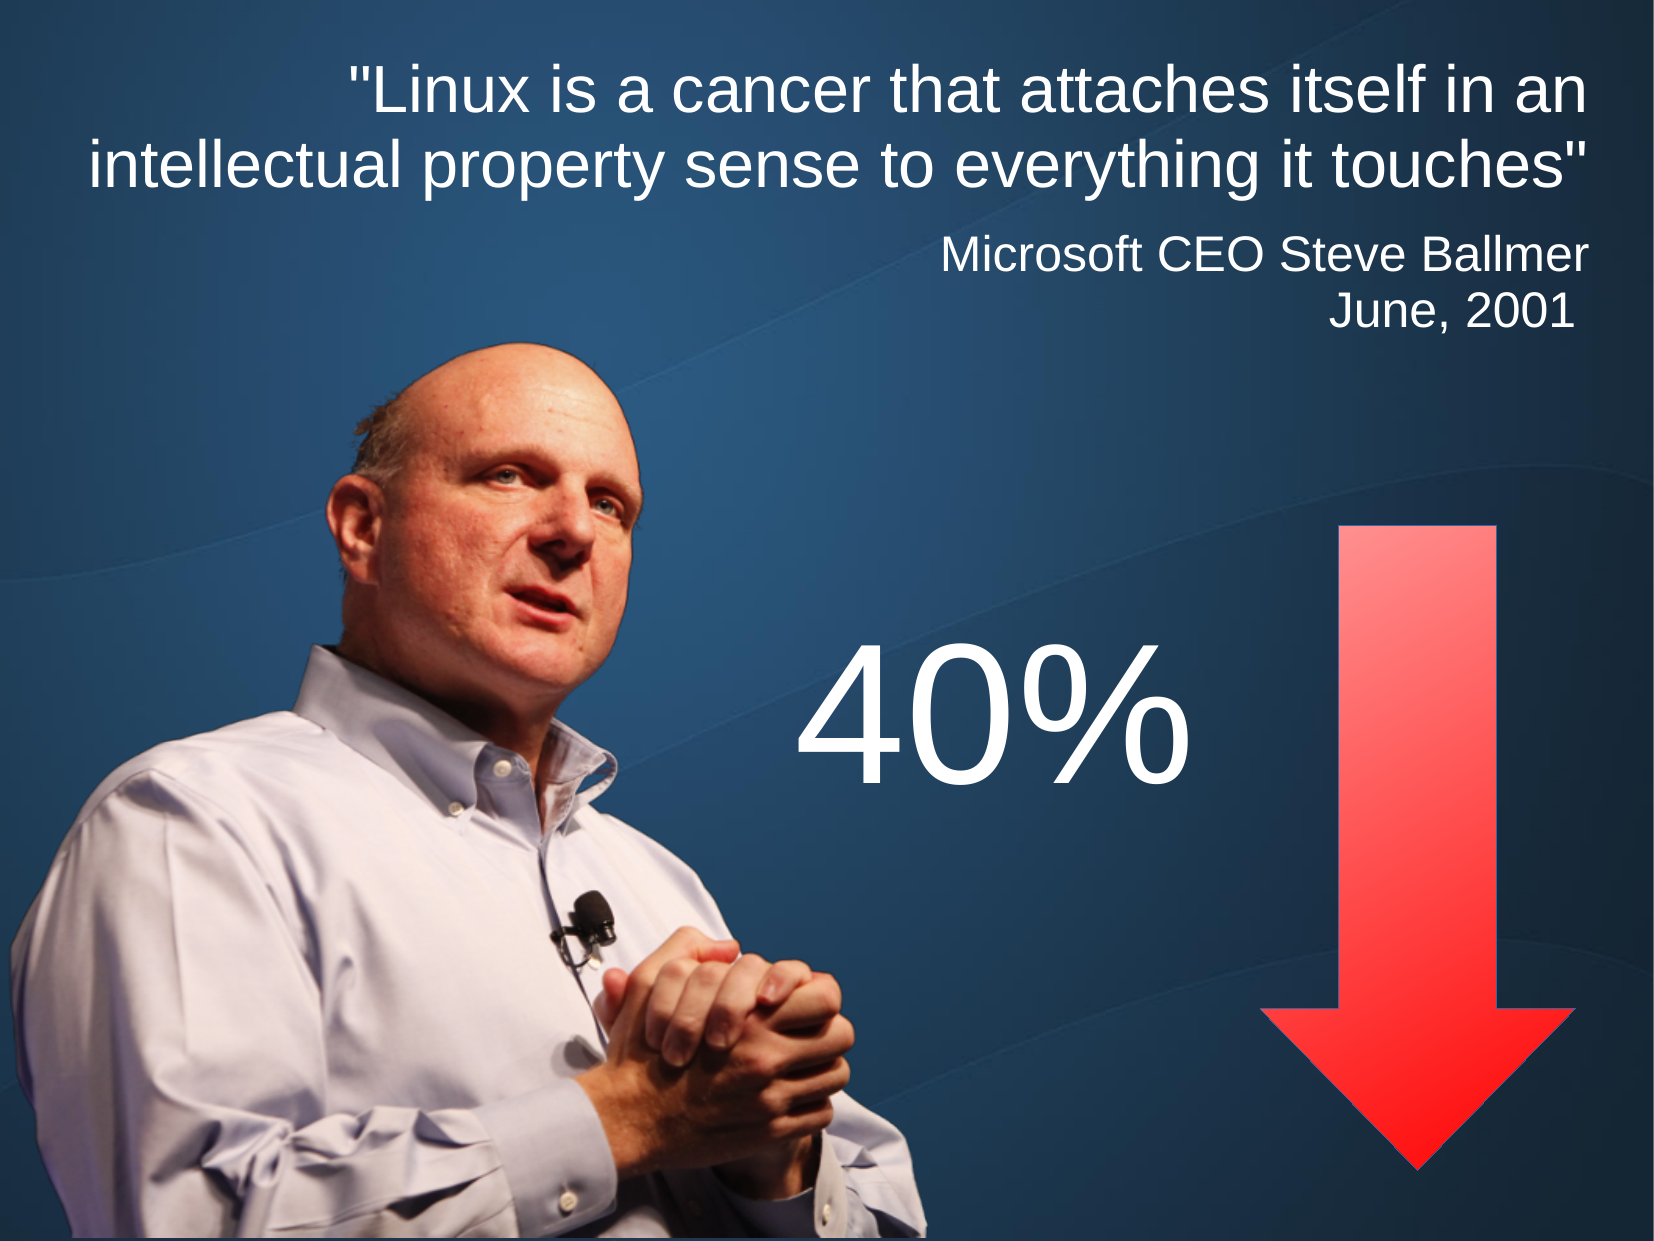

"Linux is a cancer that attaches itself in an intellectual property sense to everything it touches"
Microsoft CEO Steve Ballmer
June, 2001
40%